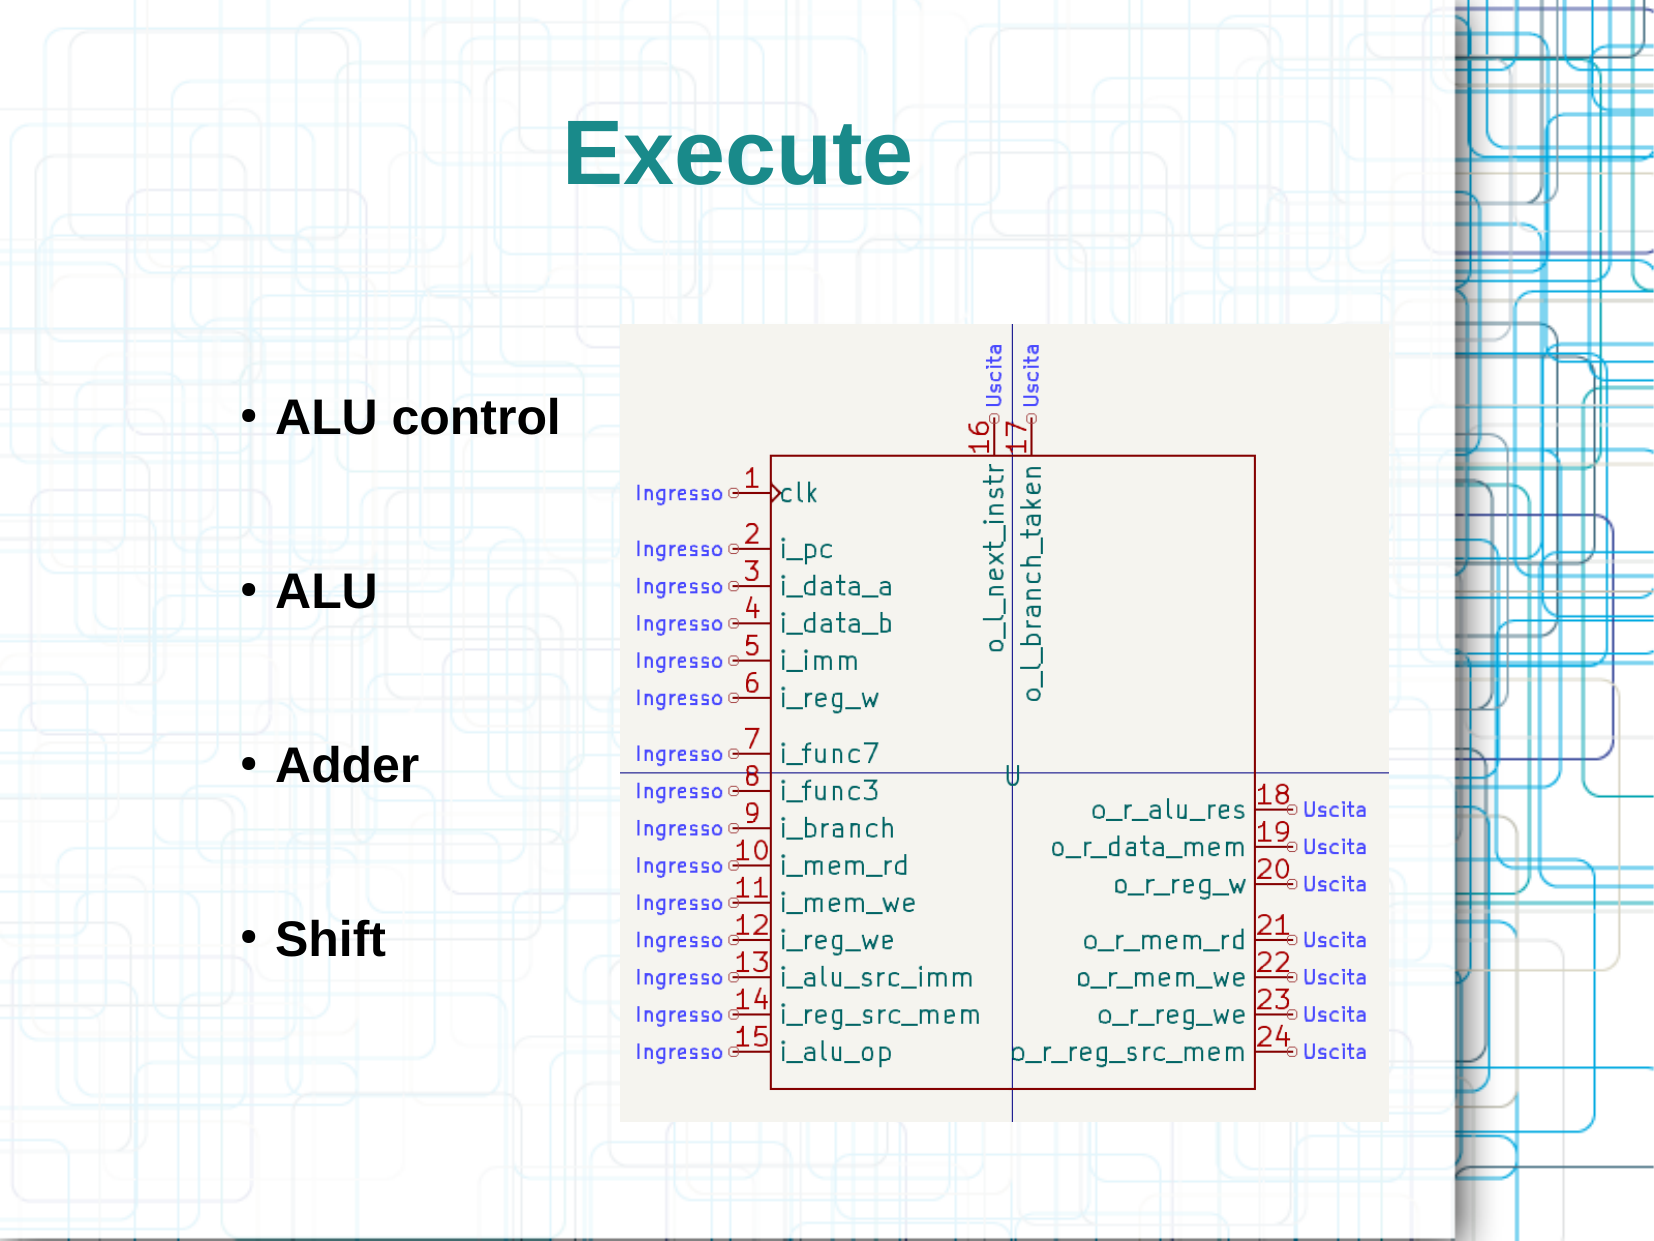

# Execute
ALU control
ALU
Adder
Shift